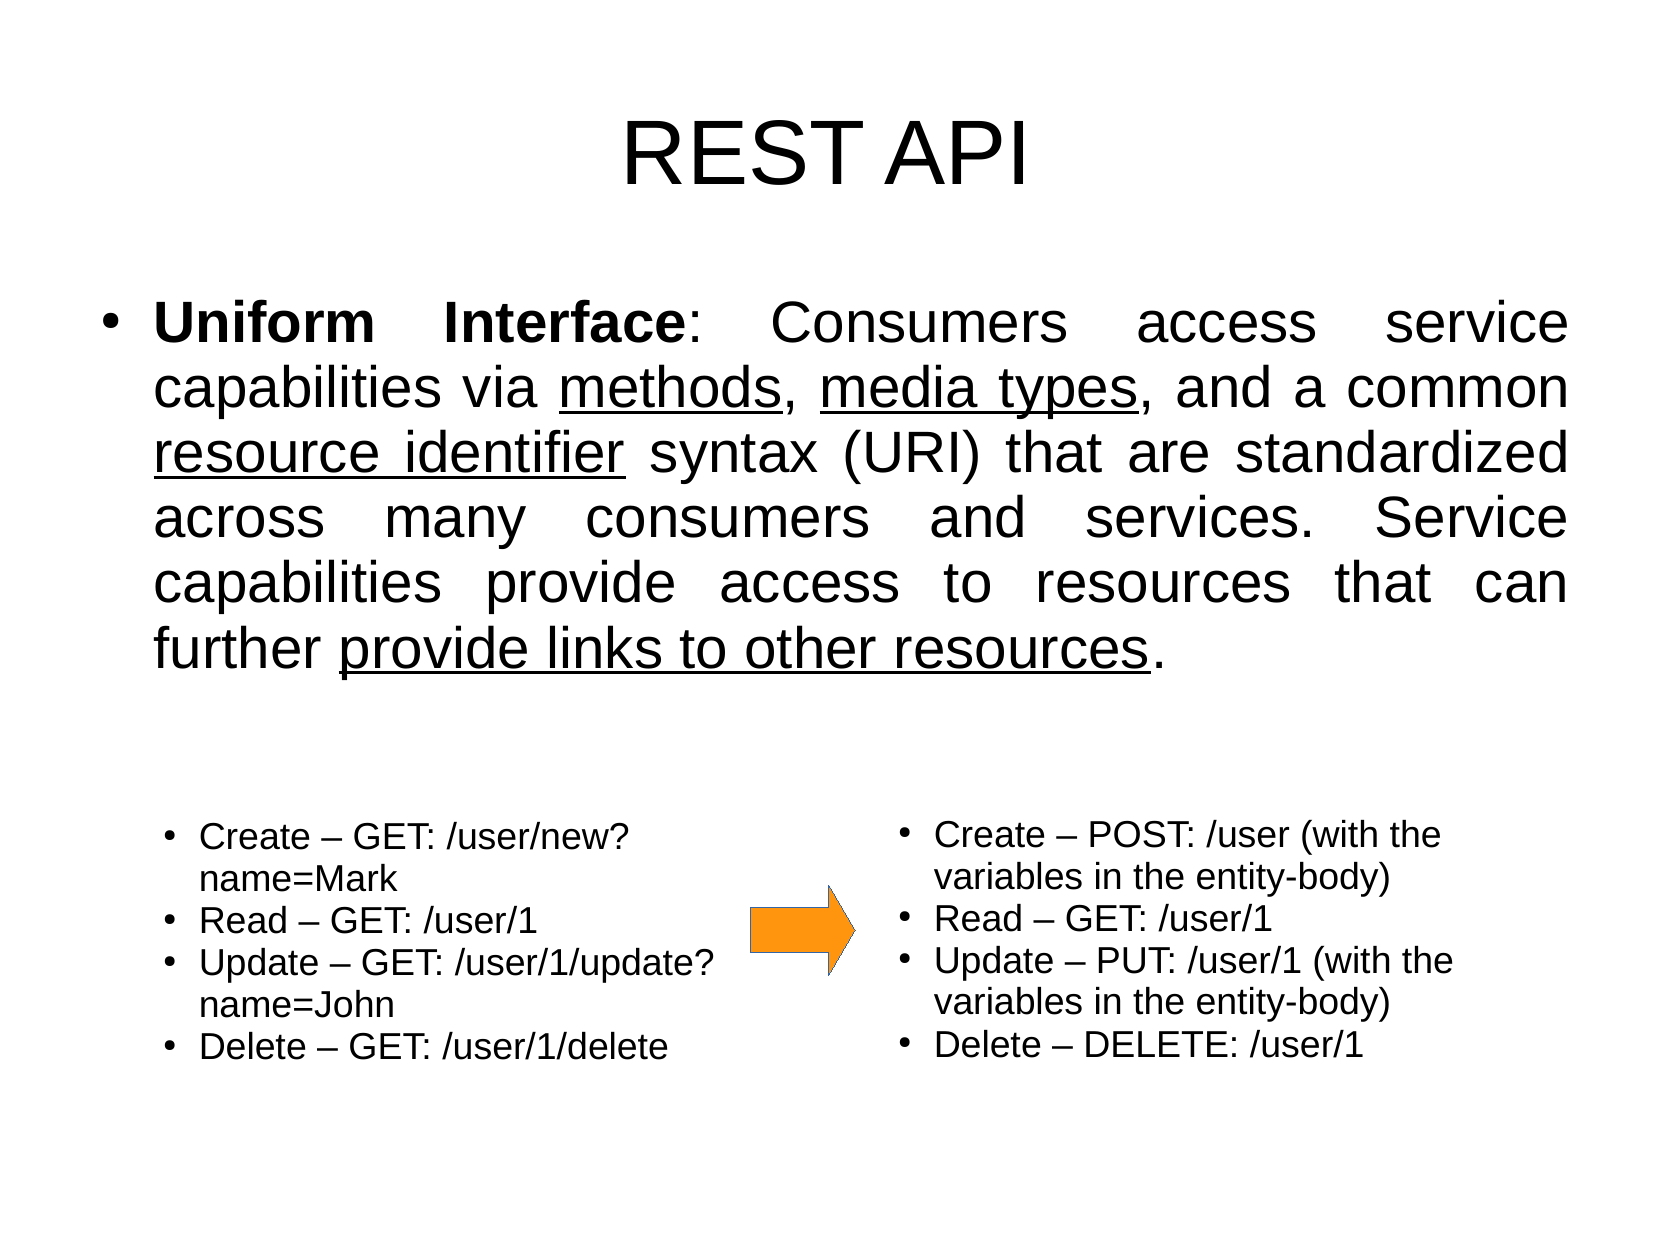

# REST API
Uniform Interface: Consumers access service capabilities via methods, media types, and a common resource identifier syntax (URI) that are standardized across many consumers and services. Service capabilities provide access to resources that can further provide links to other resources.
Create – POST: /user (with the variables in the entity-body)
Read – GET: /user/1
Update – PUT: /user/1 (with the variables in the entity-body)
Delete – DELETE: /user/1
Create – GET: /user/new?name=Mark
Read – GET: /user/1
Update – GET: /user/1/update?name=John
Delete – GET: /user/1/delete